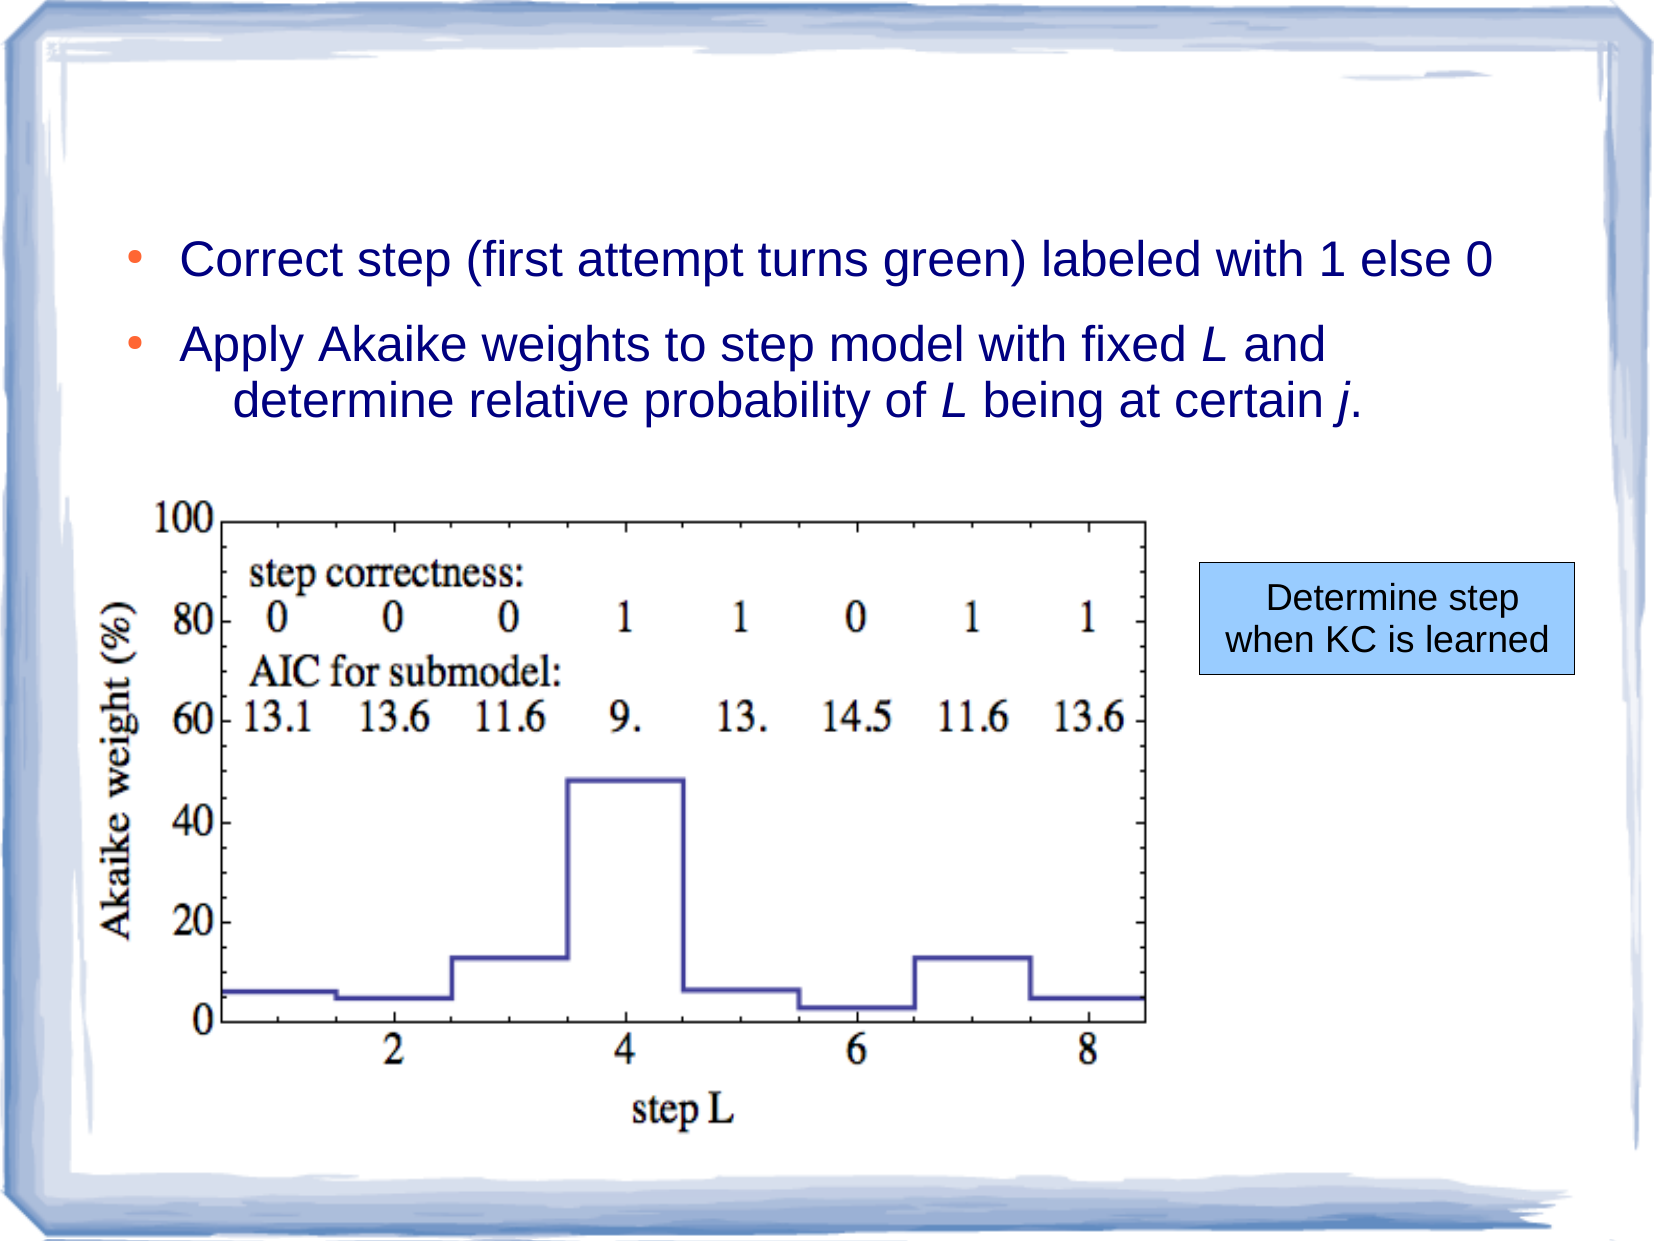

# When does learning occur?
Correct step (first attempt turns green) labeled with 1 else 0
Apply Akaike weights to step model with fixed L and determine relative probability of L being at certain j.
 Determine step when KC is learned